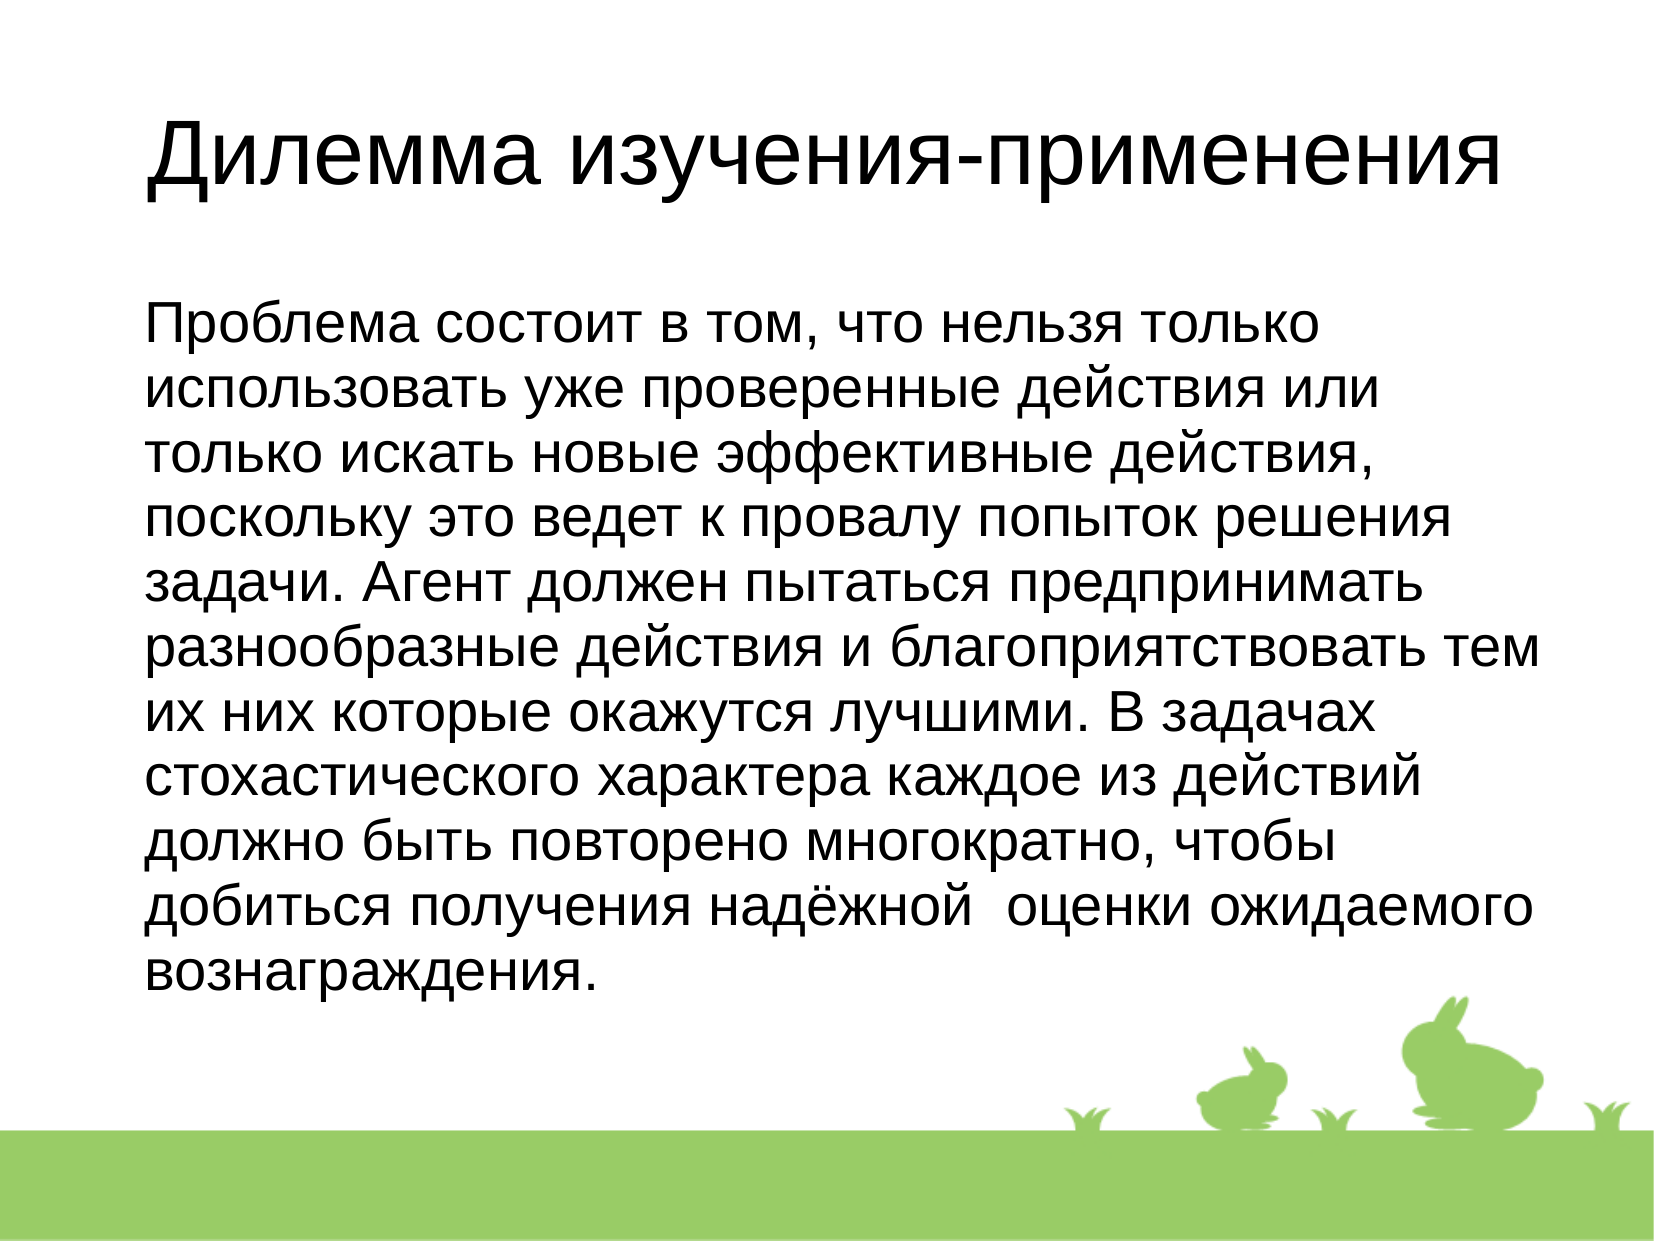

# Дилемма изучения-применения
Проблема состоит в том, что нельзя только использовать уже проверенные действия или только искать новые эффективные действия, поскольку это ведет к провалу попыток решения задачи. Агент должен пытаться предпринимать разнообразные действия и благоприятствовать тем их них которые окажутся лучшими. В задачах стохастического характера каждое из действий должно быть повторено многократно, чтобы добиться получения надёжной оценки ожидаемого вознаграждения.